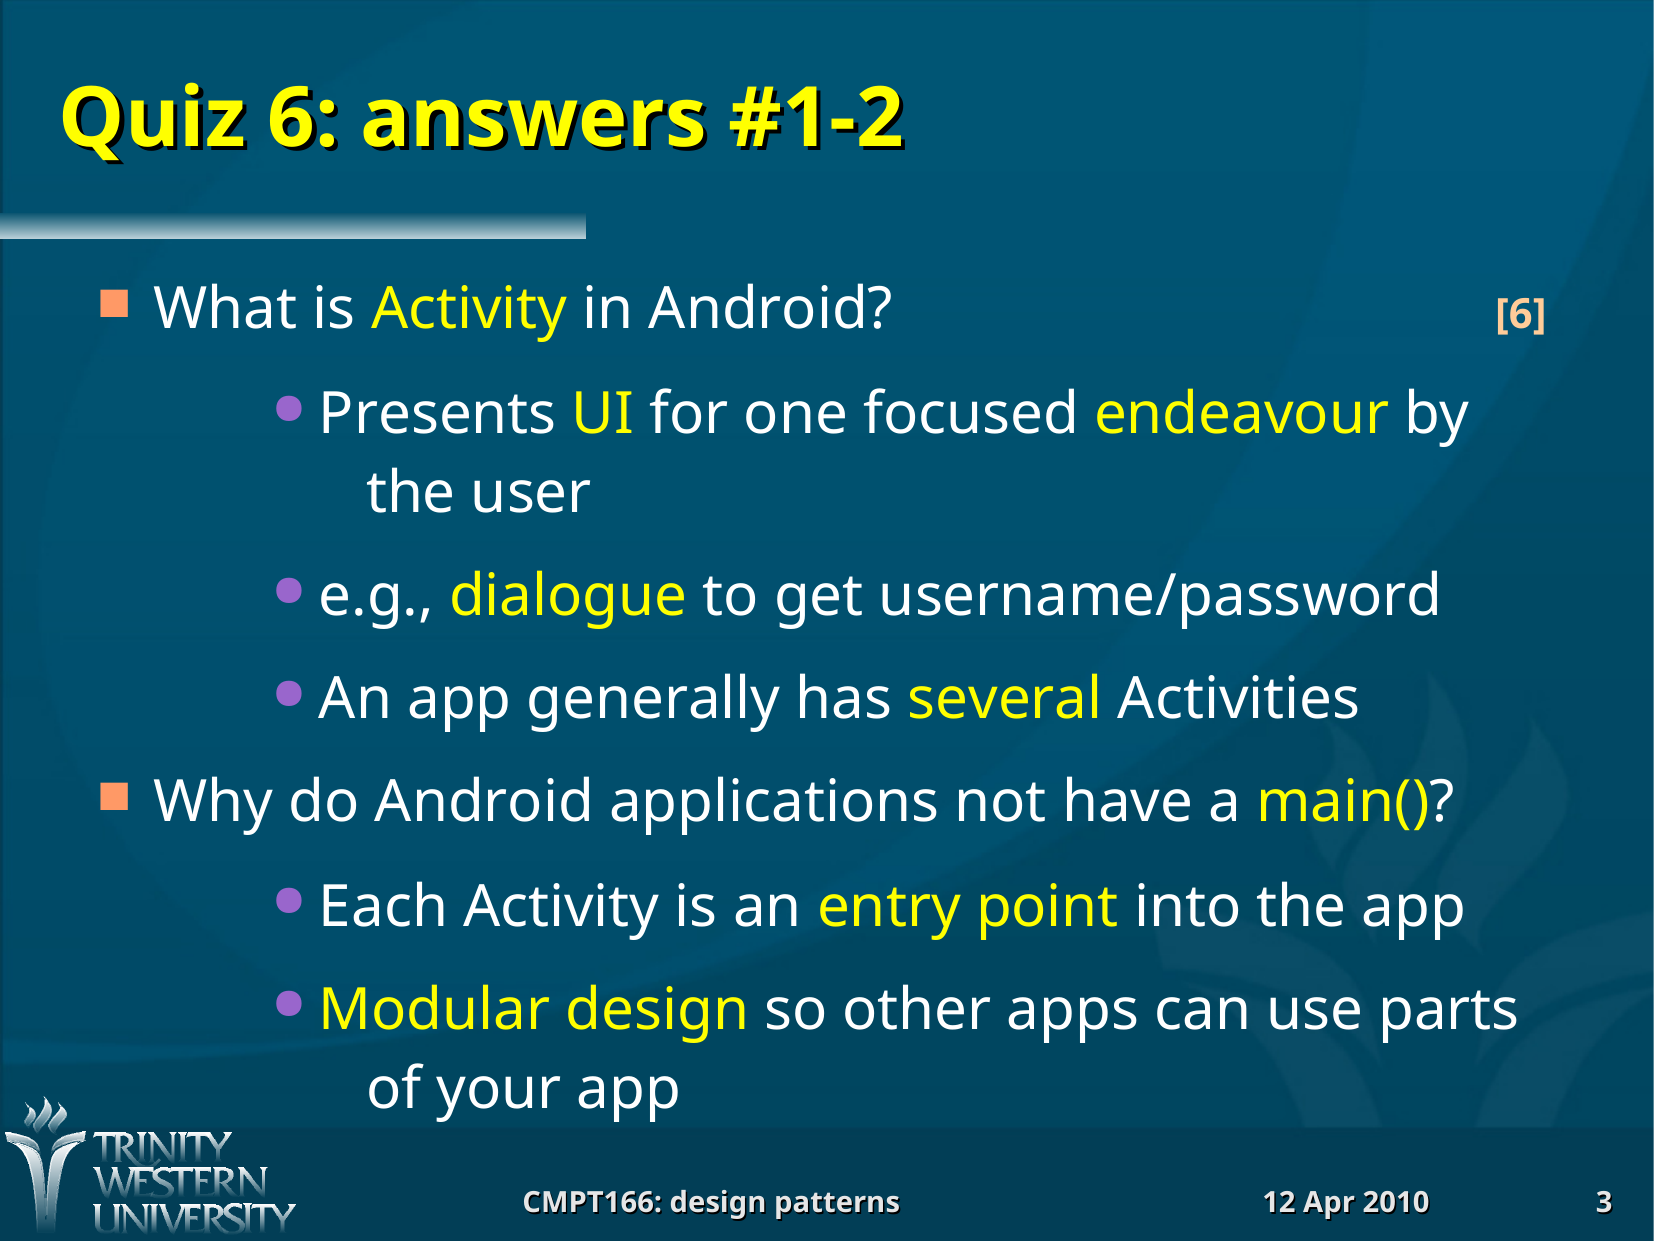

# Quiz 6: answers #1-2
What is Activity in Android?	[6]
Presents UI for one focused endeavour by the user
e.g., dialogue to get username/password
An app generally has several Activities
Why do Android applications not have a main()?
Each Activity is an entry point into the app
Modular design so other apps can use parts of your app
CMPT166: design patterns
12 Apr 2010
3